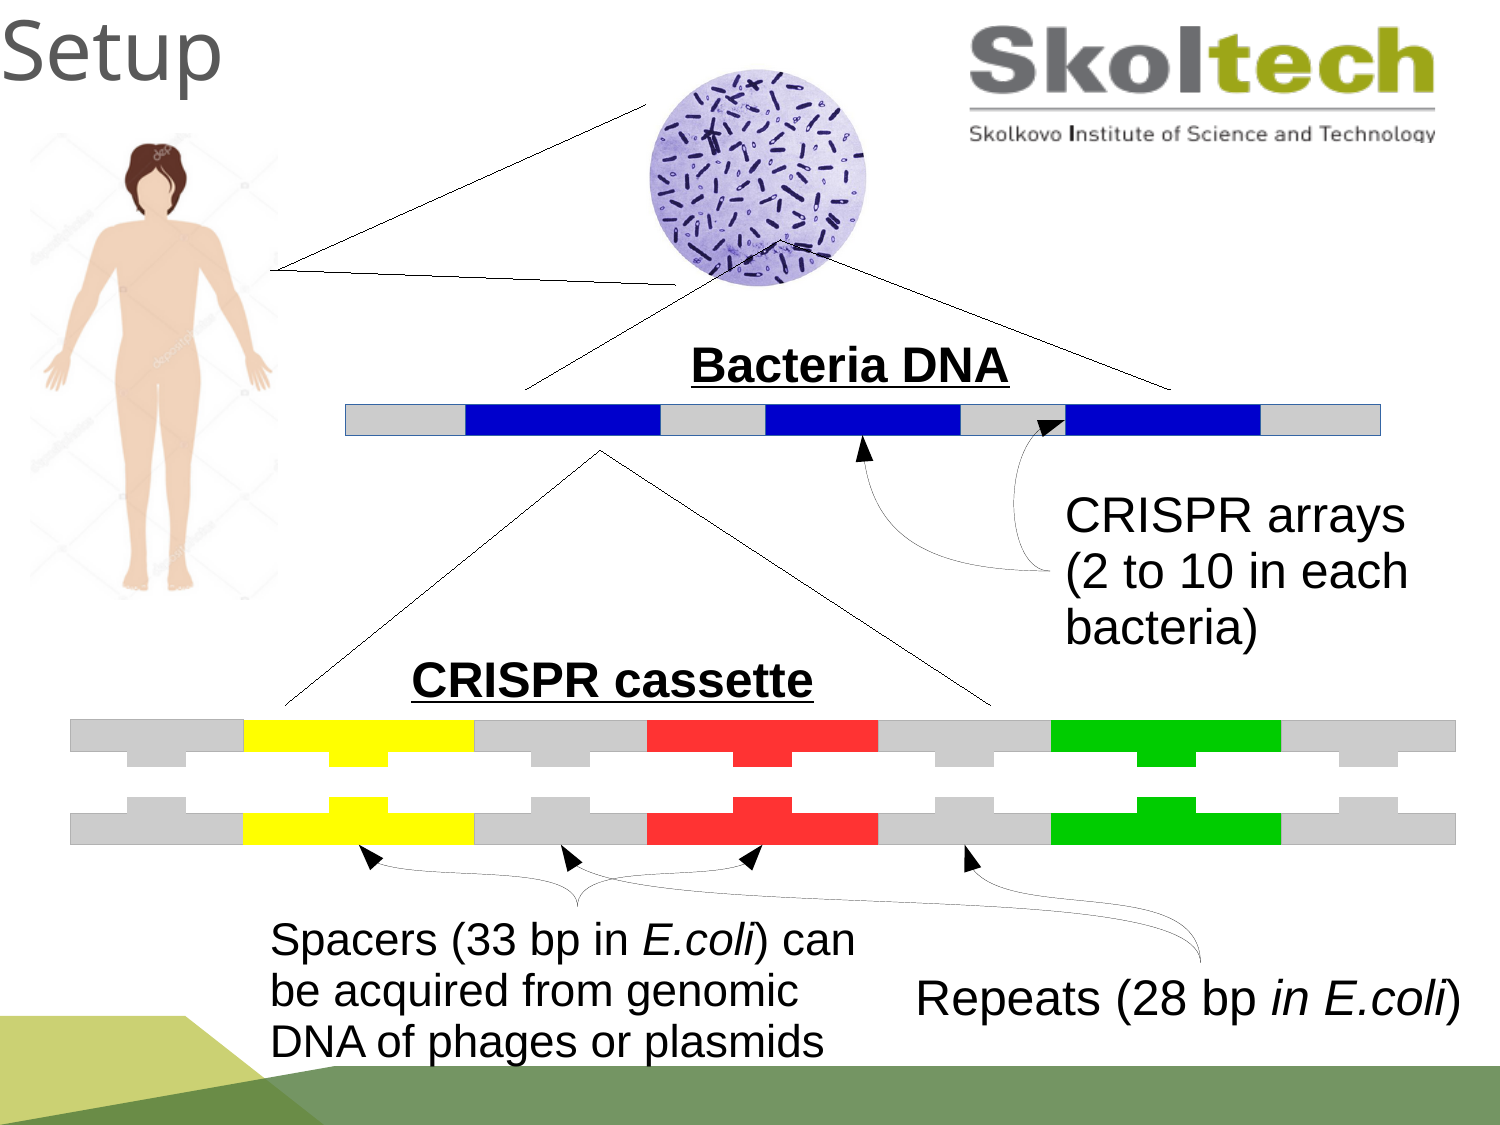

# Setup
Bacteria DNA
CRISPR arrays
(2 to 10 in each bacteria)
CRISPR cassette
Spacers (33 bp in E.coli) can be acquired from genomic DNA of phages or plasmids
Repeats (28 bp in E.coli)